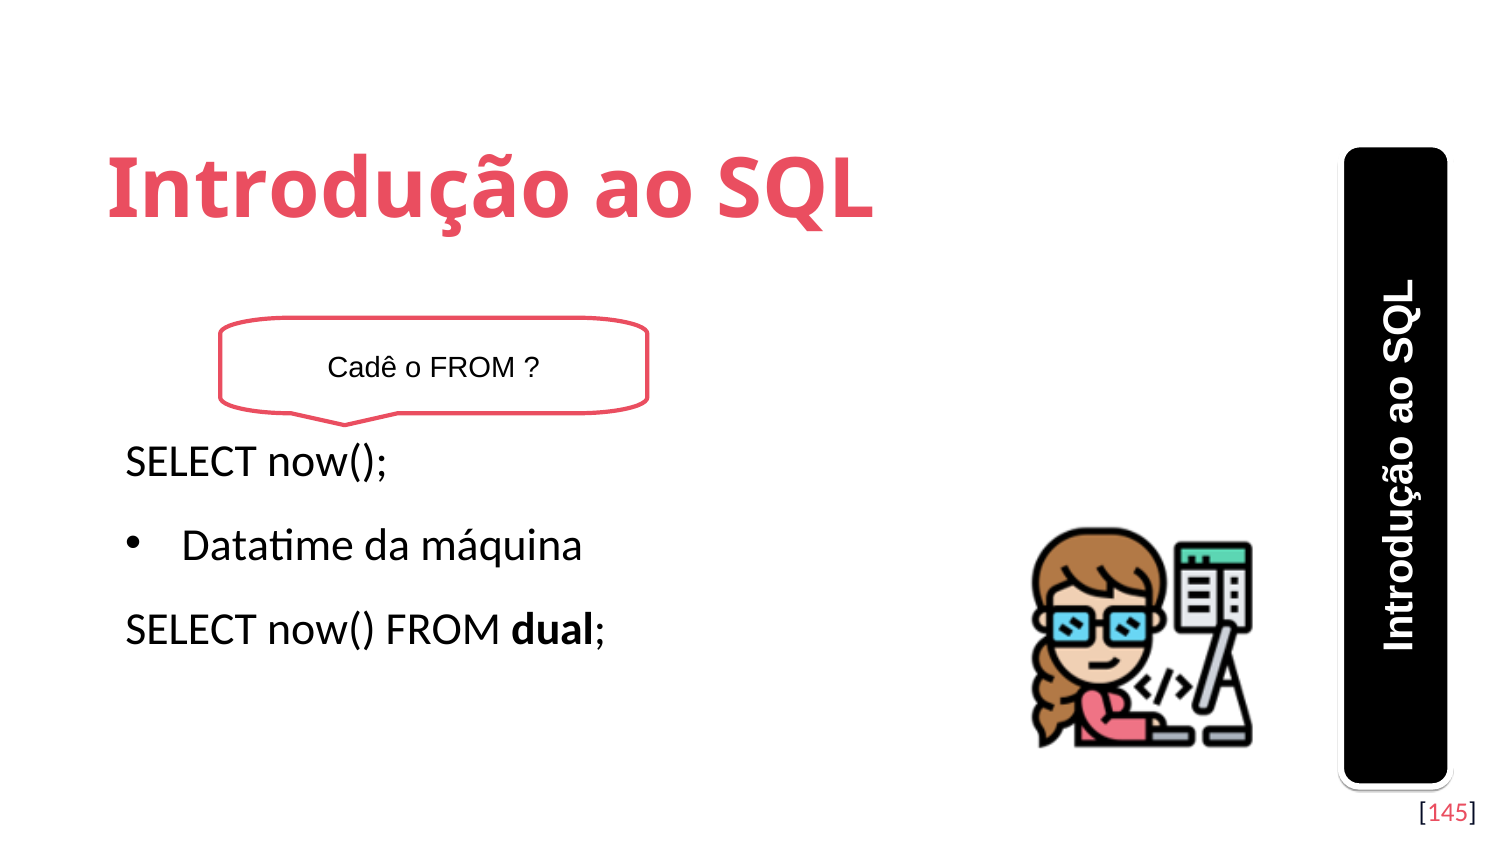

Introdução ao SQL
Cadê o FROM ?
SELECT now();
Datatime da máquina
SELECT now() FROM dual;
Introdução ao SQL